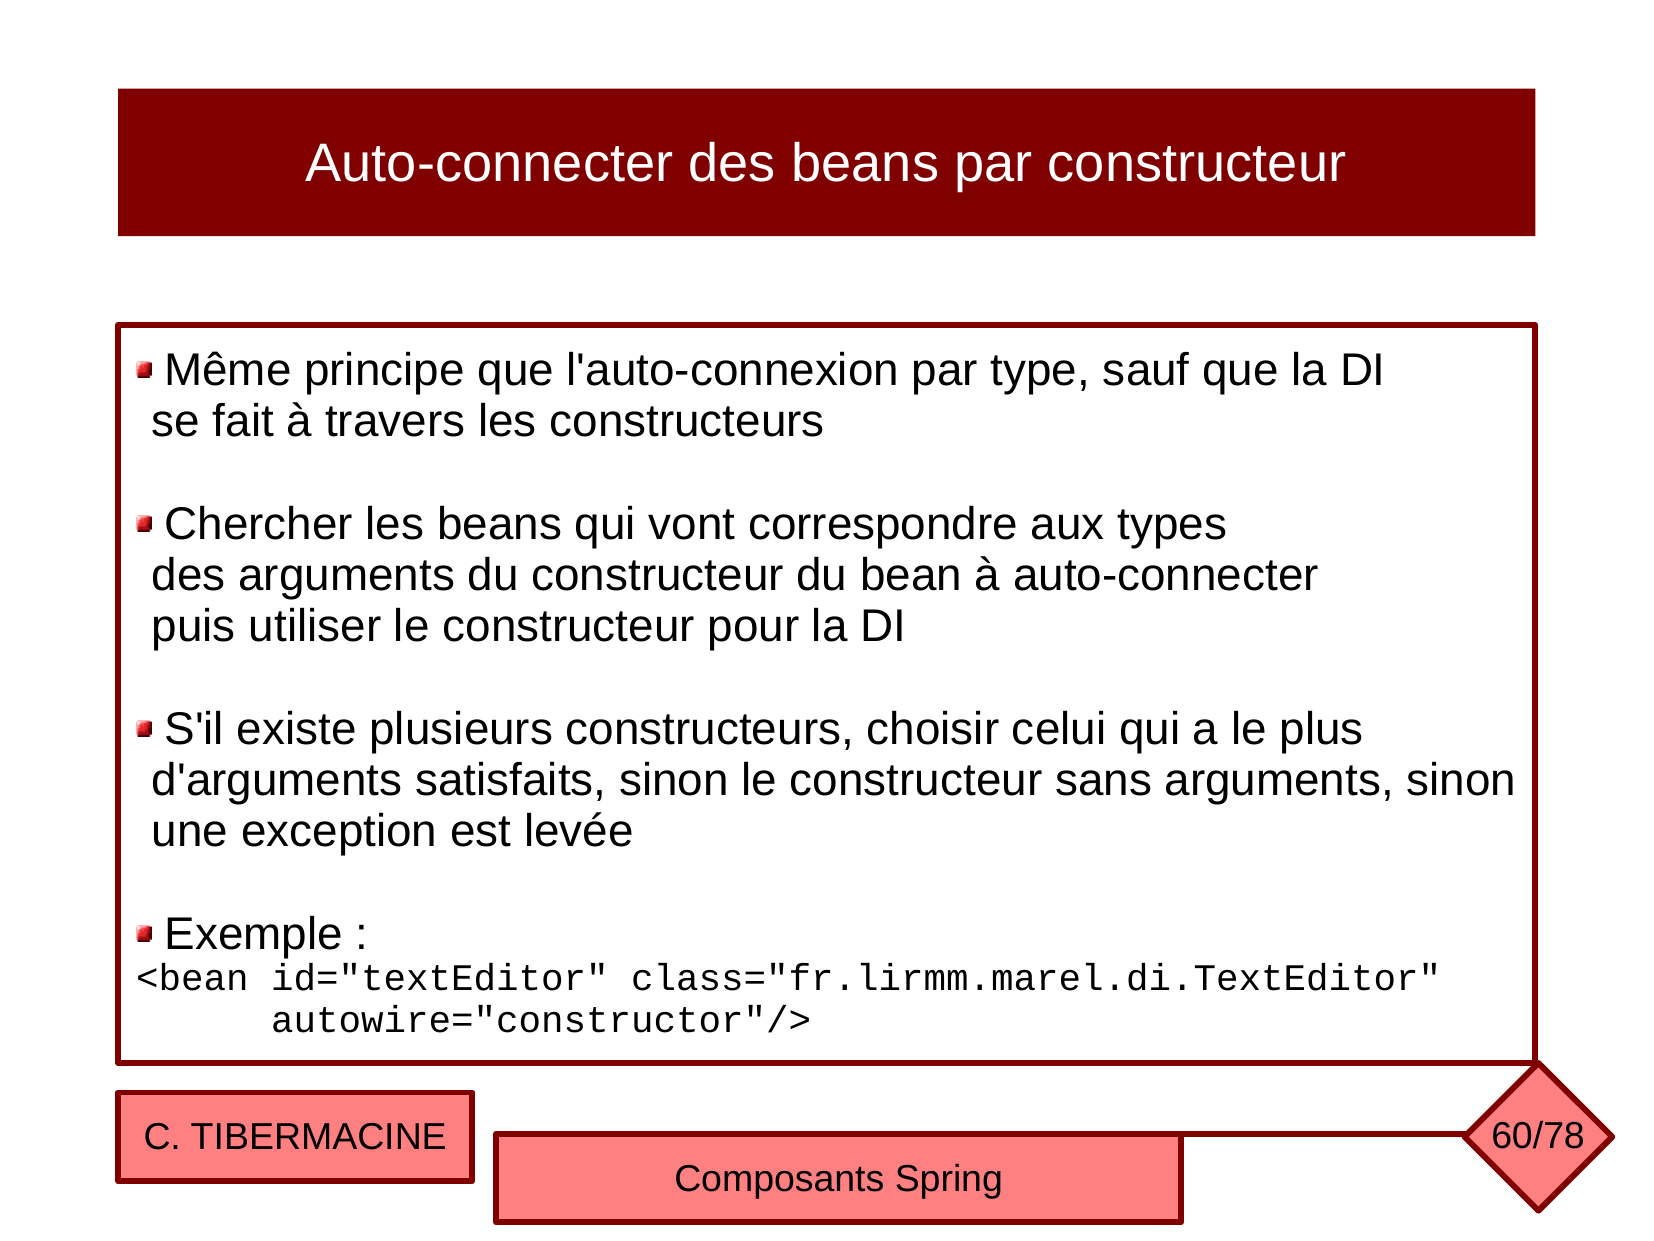

Auto-connecter des beans par constructeur
 Même principe que l'auto-connexion par type, sauf que la DI
se fait à travers les constructeurs
 Chercher les beans qui vont correspondre aux types
des arguments du constructeur du bean à auto-connecter
puis utiliser le constructeur pour la DI
 S'il existe plusieurs constructeurs, choisir celui qui a le plus
d'arguments satisfaits, sinon le constructeur sans arguments, sinon
une exception est levée
 Exemple :
<bean id="textEditor" class="fr.lirmm.marel.di.TextEditor"
 autowire="constructor"/>
C. TIBERMACINE
Composants Spring